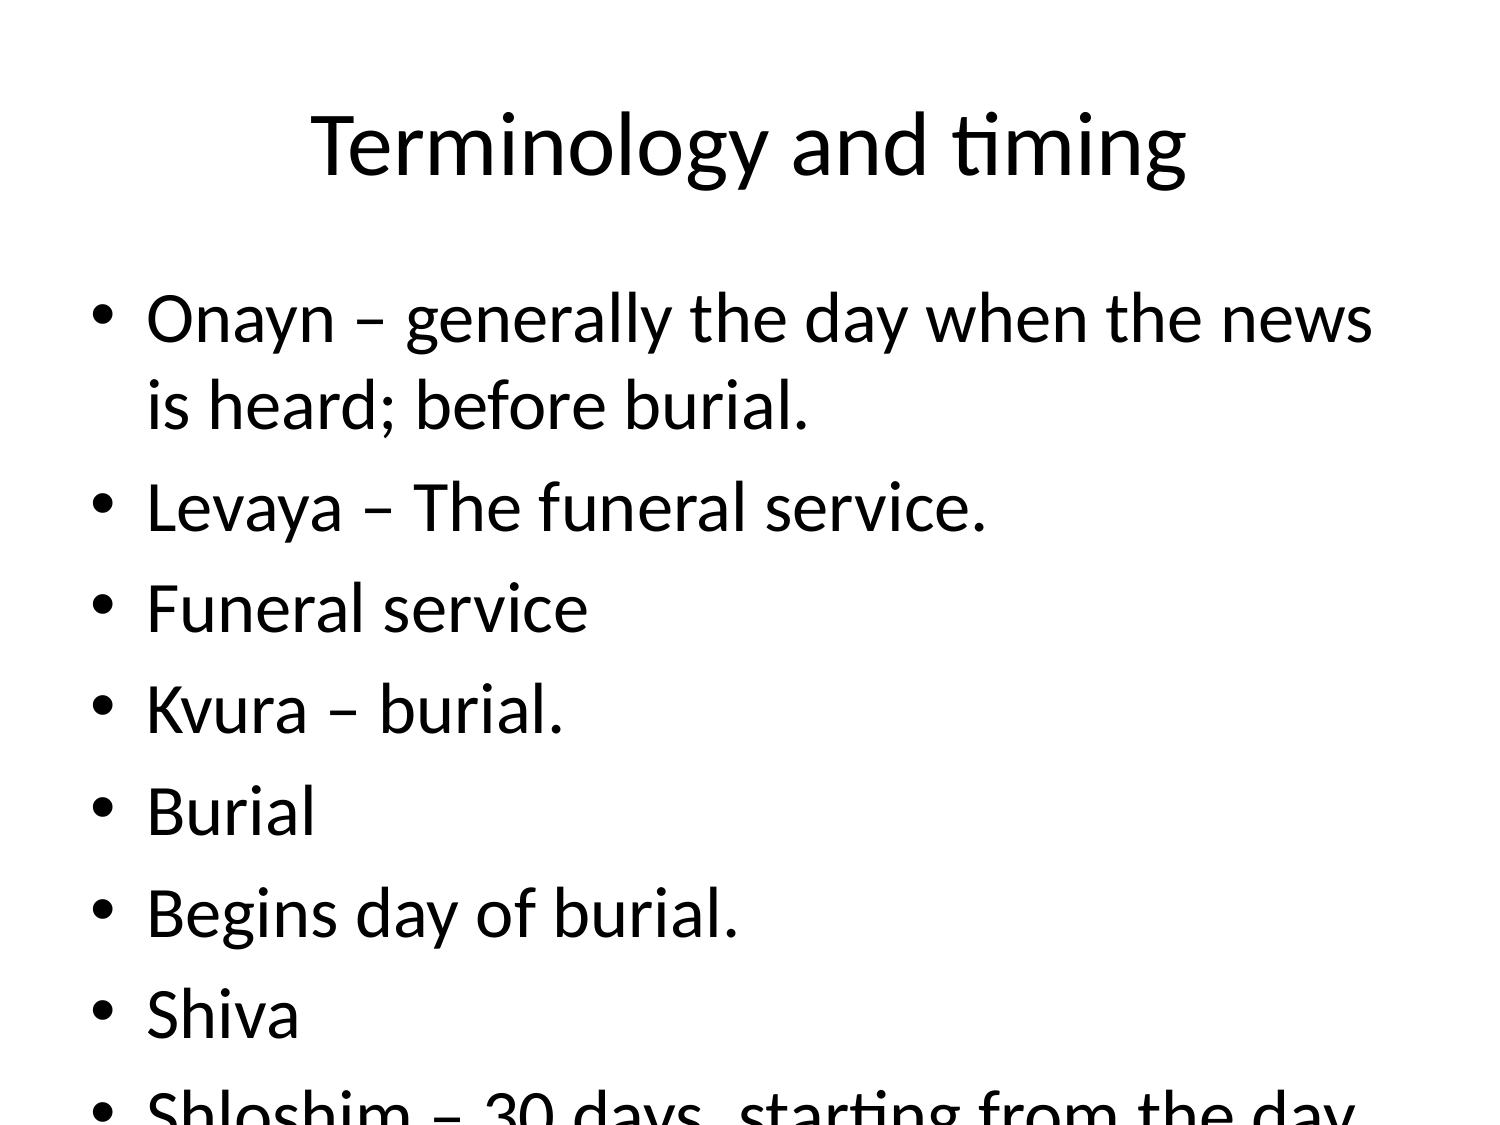

# Terminology and timing
Onayn – generally the day when the news is heard; before burial.
Levaya – The funeral service.
Funeral service
Kvura – burial.
Burial
Begins day of burial.
Shiva
Shloshim – 30 days, starting from the day of burial.